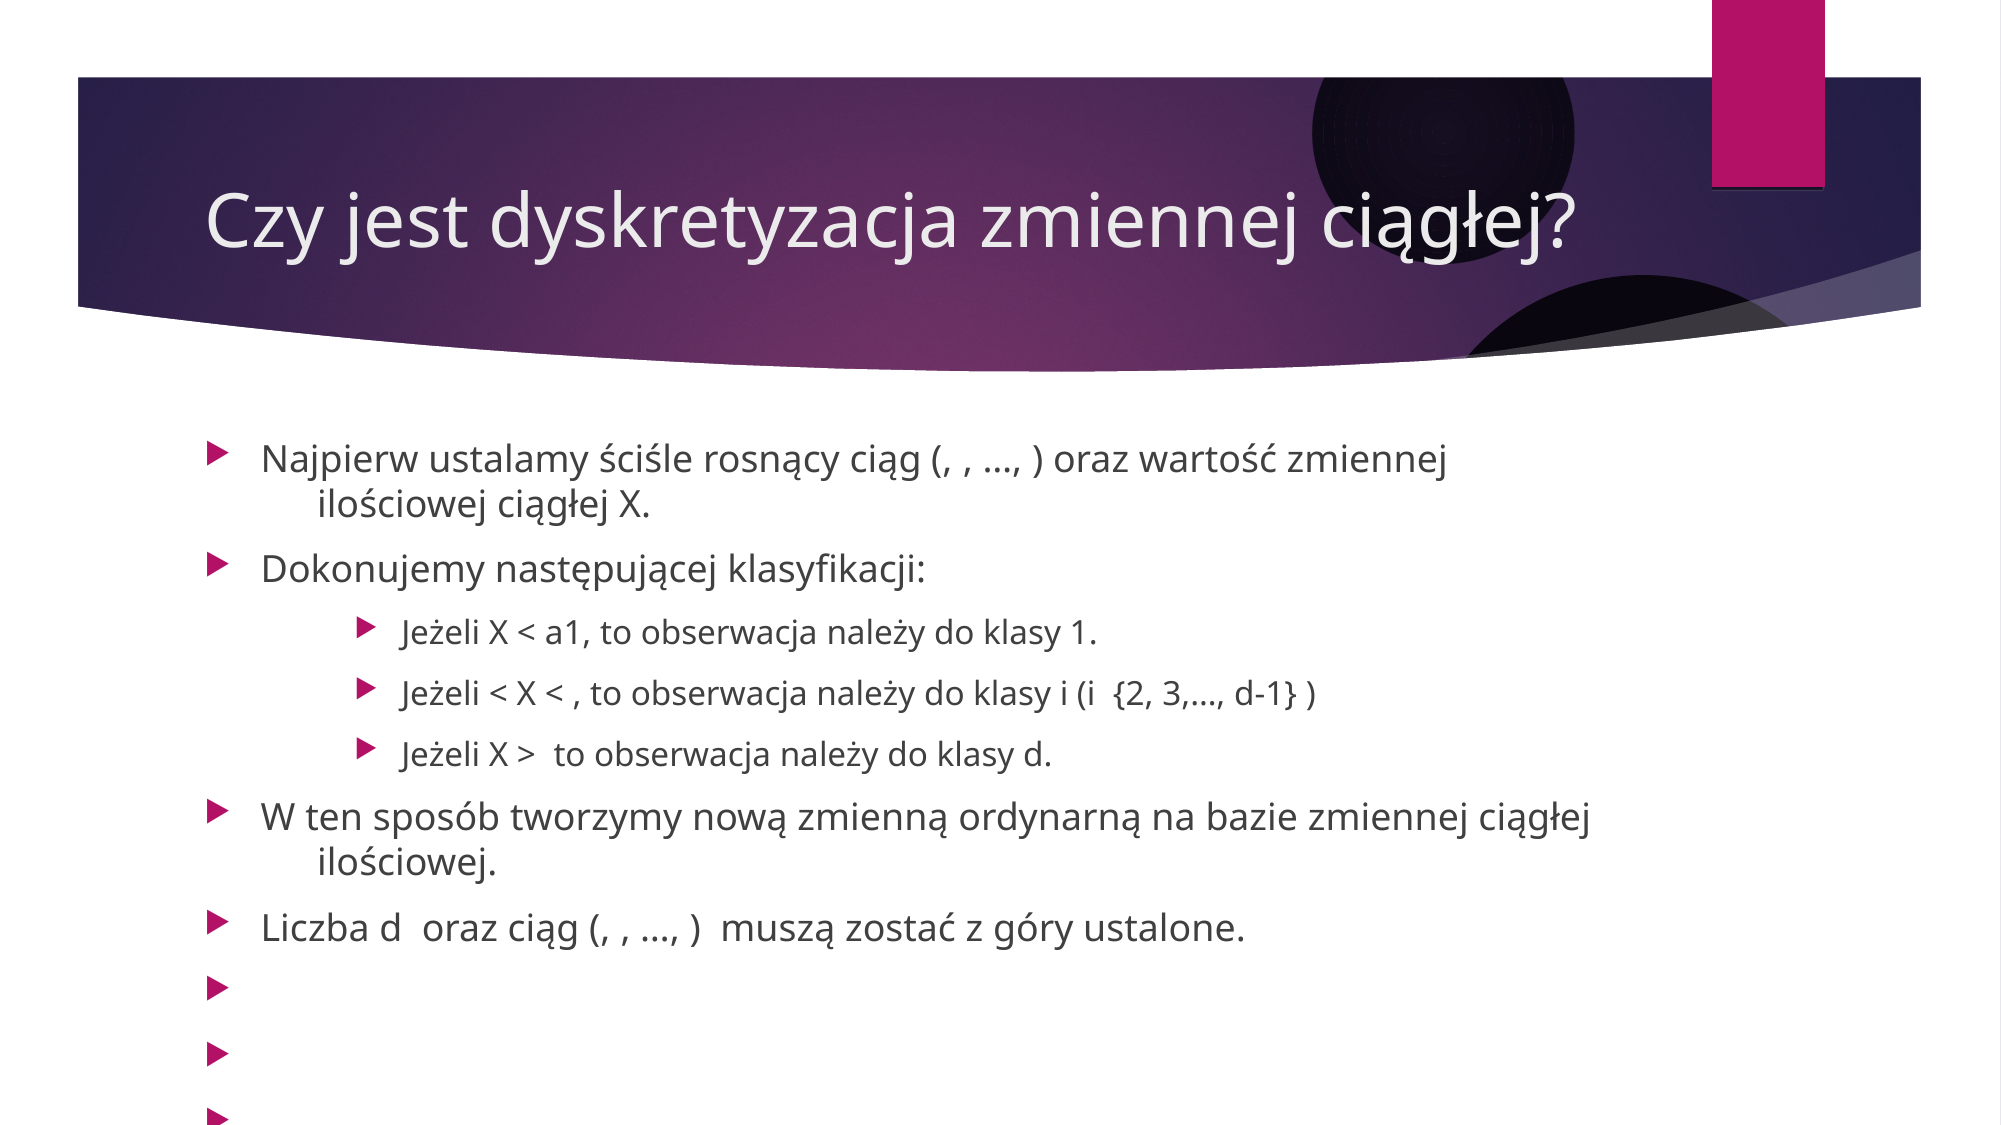

# Czy jest dyskretyzacja zmiennej ciągłej?
Najpierw ustalamy ściśle rosnący ciąg (, , …, ) oraz wartość zmiennej ilościowej ciągłej X.
Dokonujemy następującej klasyfikacji:
Jeżeli X < a1, to obserwacja należy do klasy 1.
Jeżeli < X < , to obserwacja należy do klasy i (i {2, 3,…, d-1} )
Jeżeli X > to obserwacja należy do klasy d.
W ten sposób tworzymy nową zmienną ordynarną na bazie zmiennej ciągłej ilościowej.
Liczba d oraz ciąg (, , …, ) muszą zostać z góry ustalone.